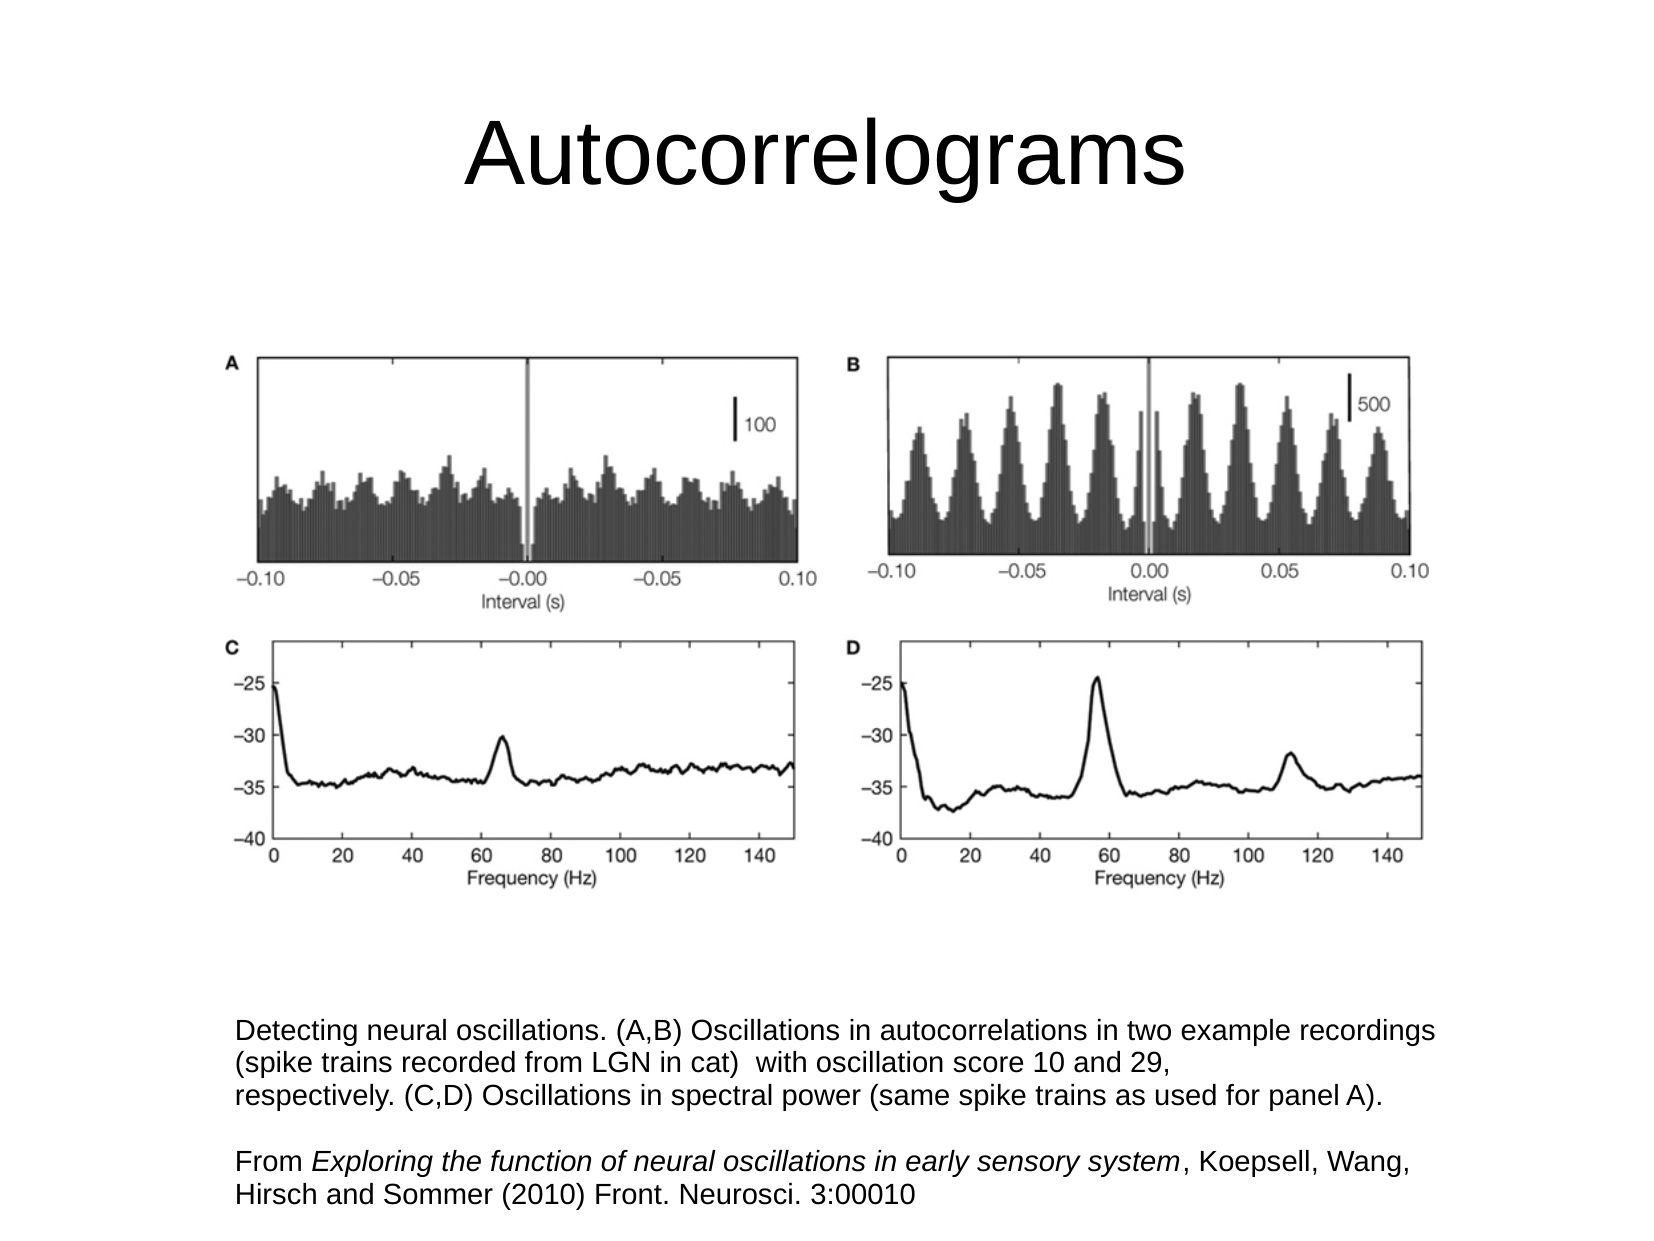

# Autocorrelograms
Detecting neural oscillations. (A,B) Oscillations in autocorrelations in two example recordings
(spike trains recorded from LGN in cat) with oscillation score 10 and 29,
respectively. (C,D) Oscillations in spectral power (same spike trains as used for panel A).
From Exploring the function of neural oscillations in early sensory system, Koepsell, Wang,
Hirsch and Sommer (2010) Front. Neurosci. 3:00010